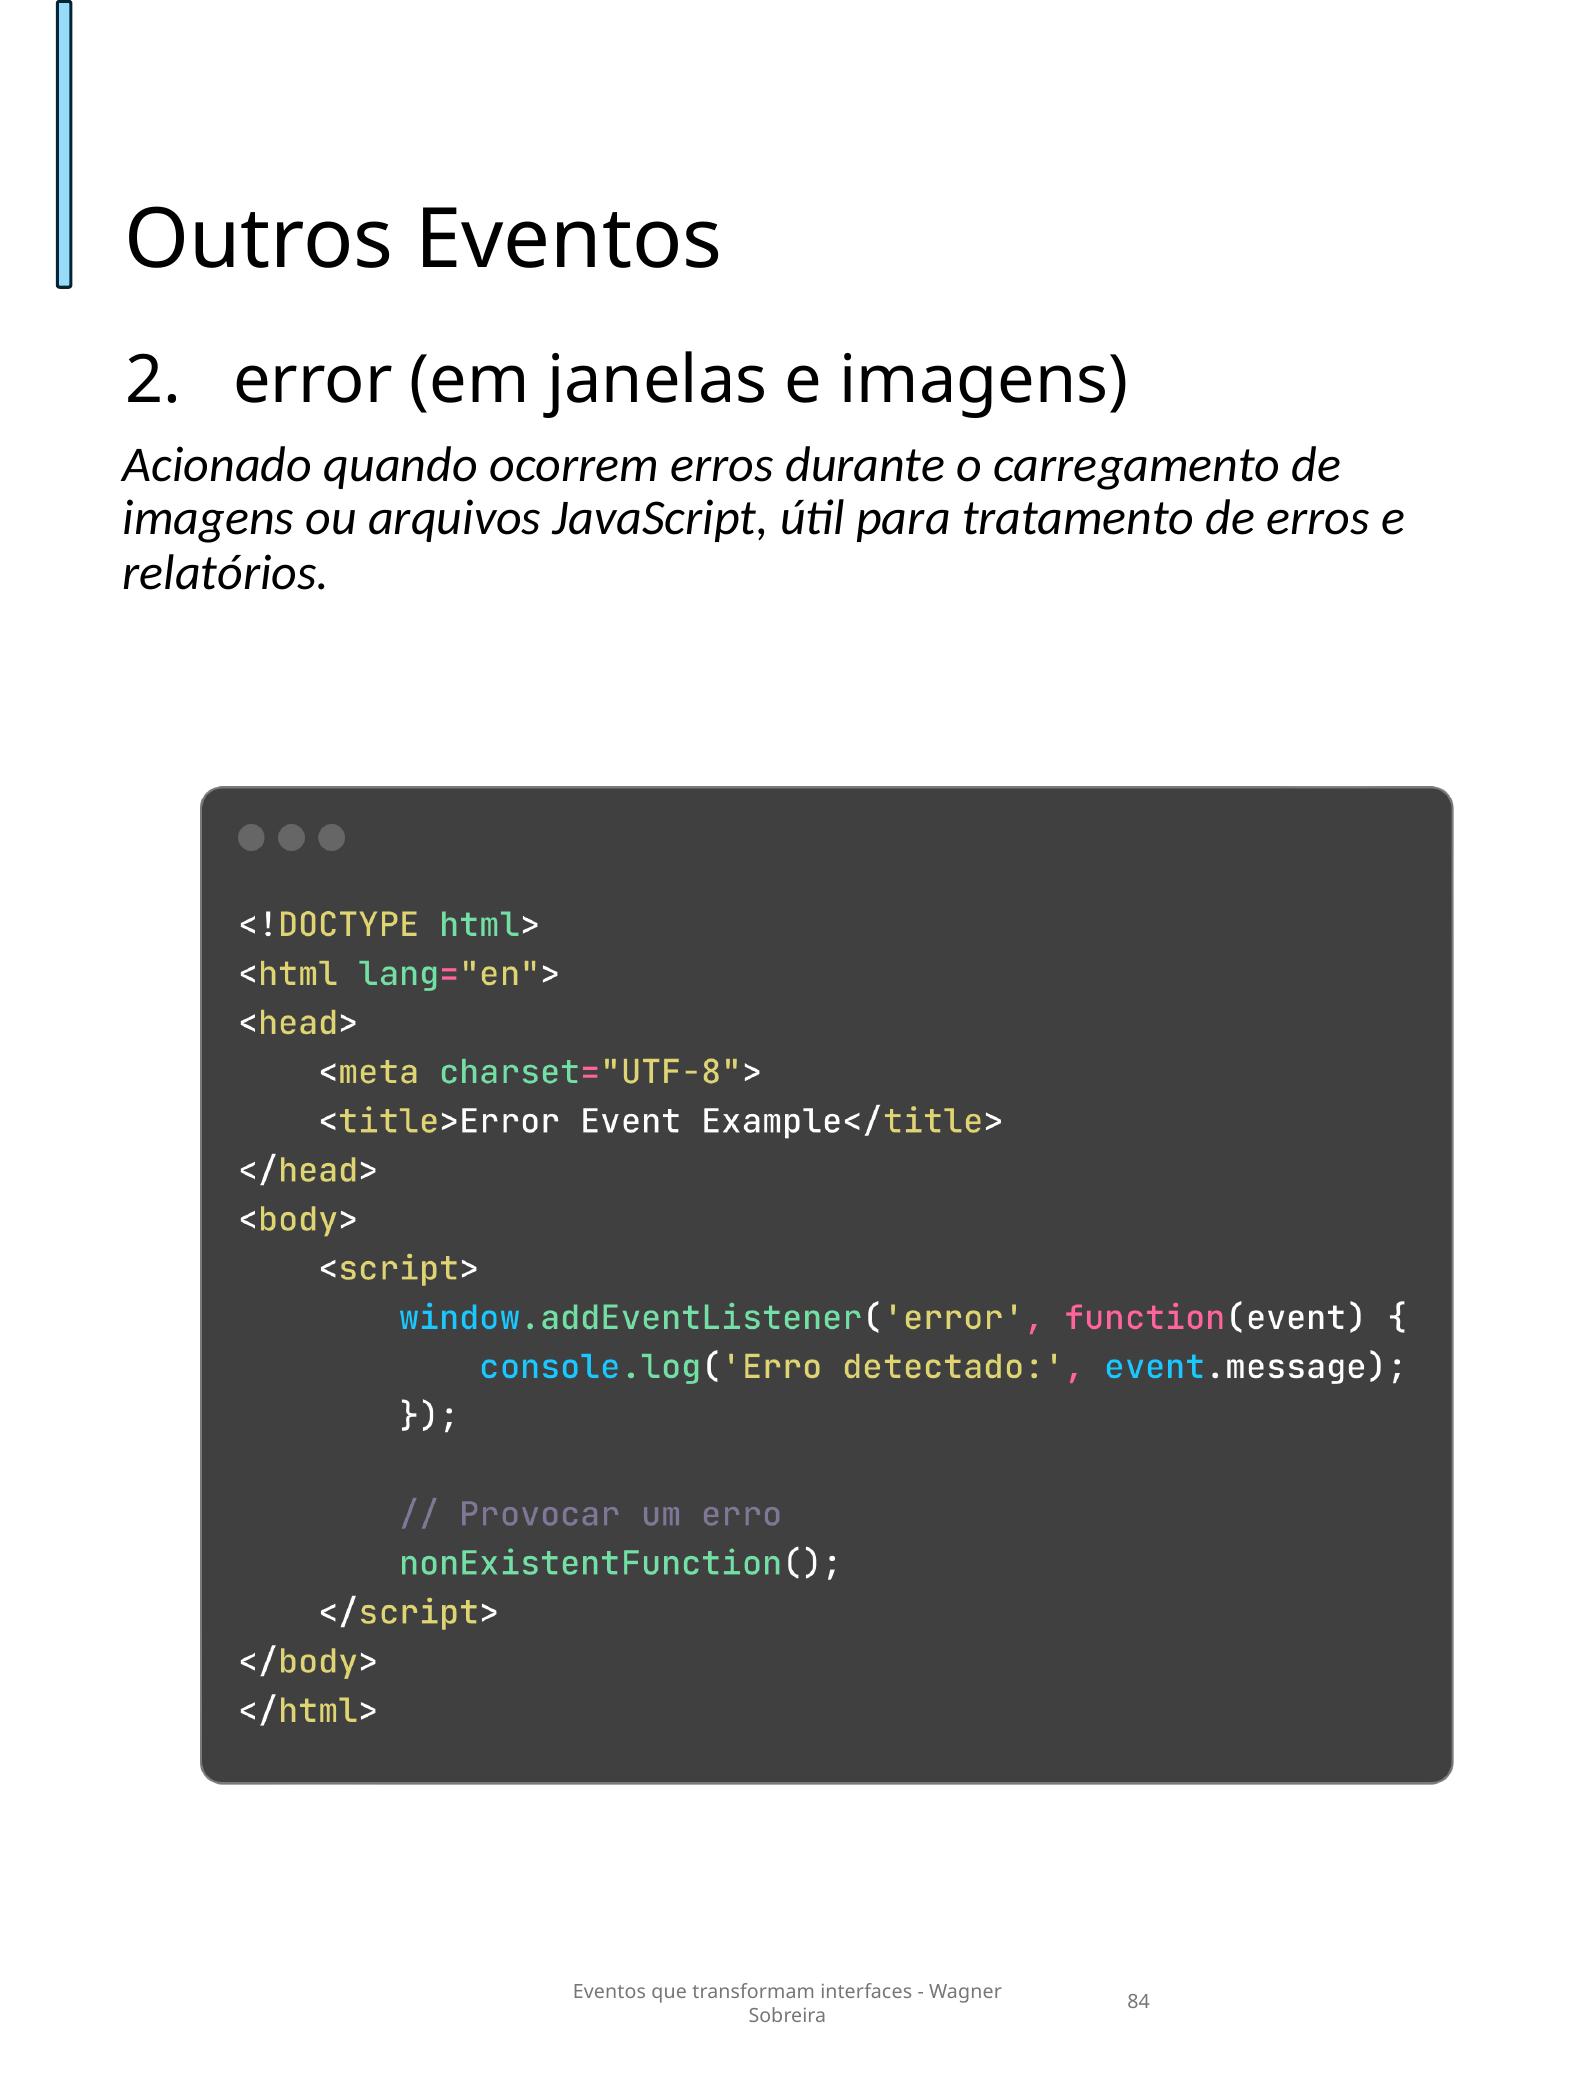

Outros Eventos
2.   error (em janelas e imagens)
Acionado quando ocorrem erros durante o carregamento de imagens ou arquivos JavaScript, útil para tratamento de erros e relatórios.
Eventos que transformam interfaces - Wagner Sobreira